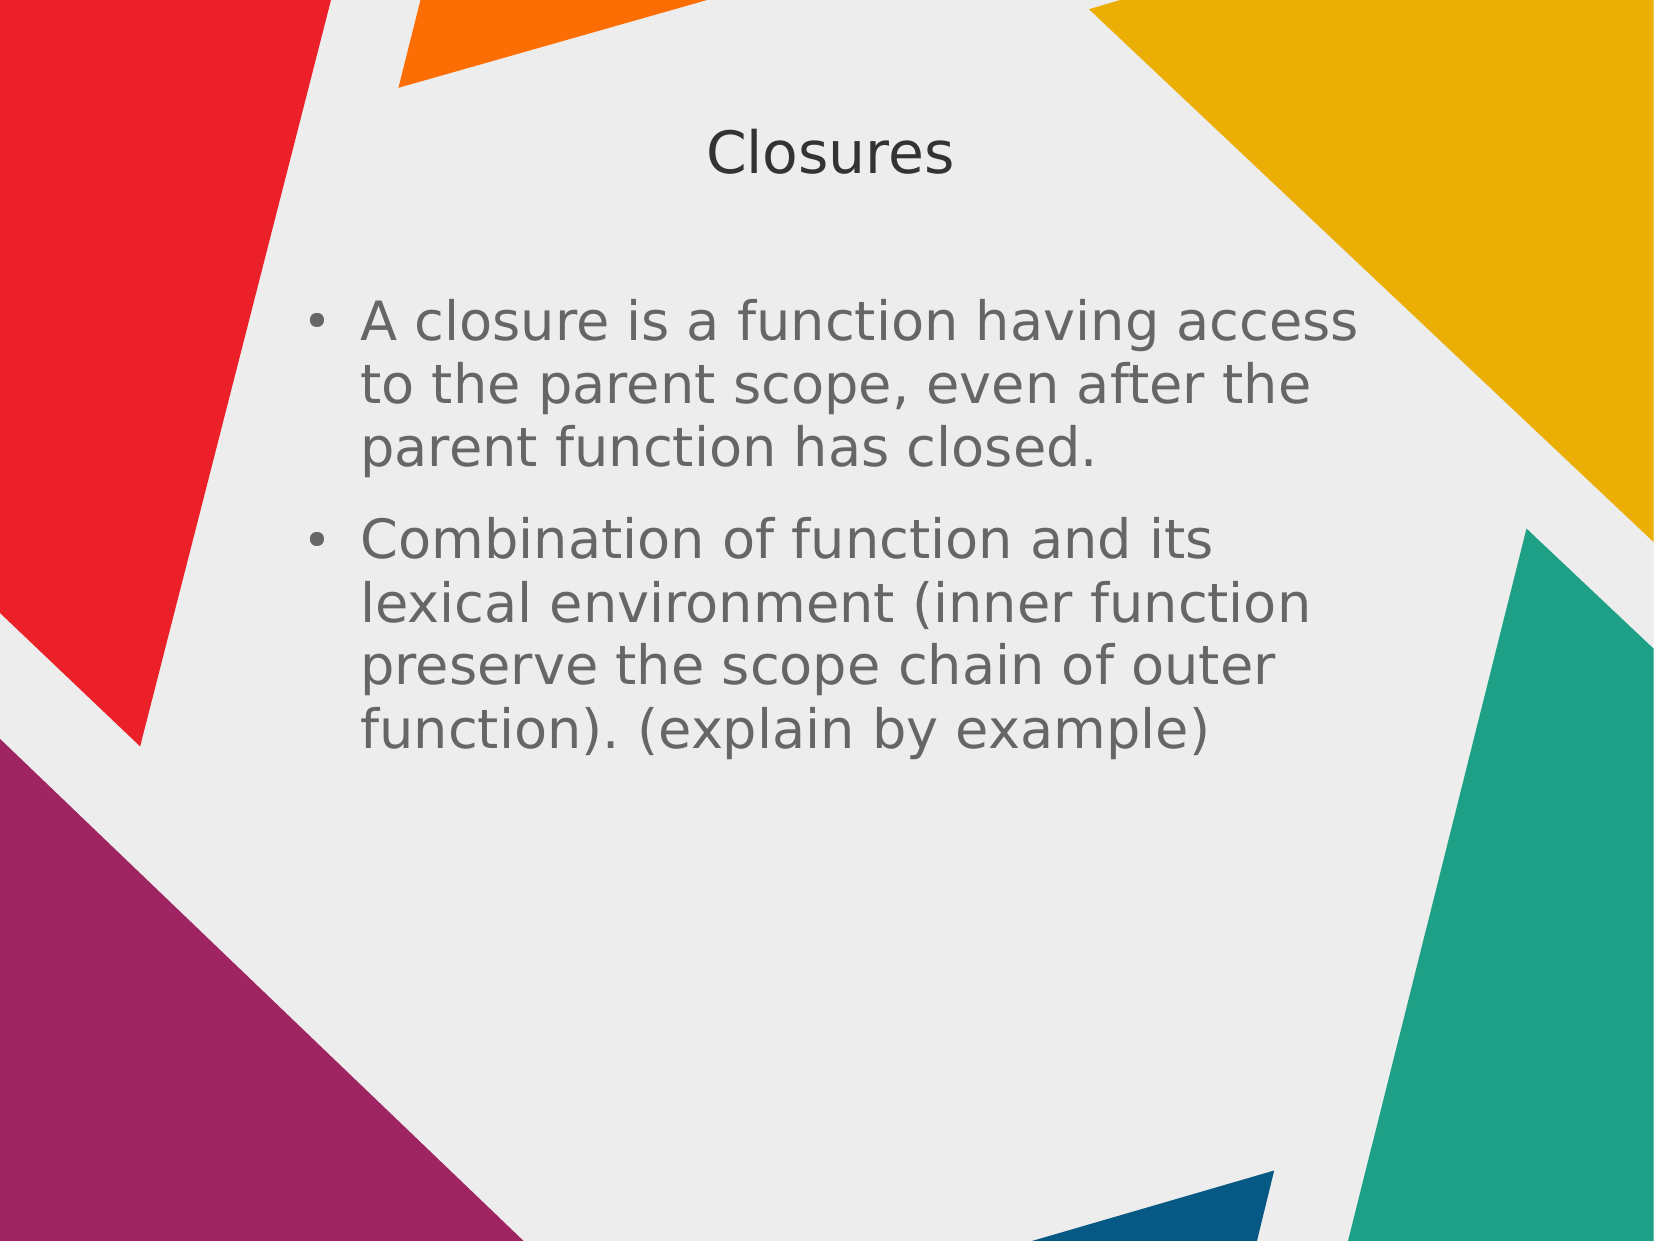

# Closures
A closure is a function having access to the parent scope, even after the parent function has closed.
Combination of function and its lexical environment (inner function preserve the scope chain of outer function). (explain by example)